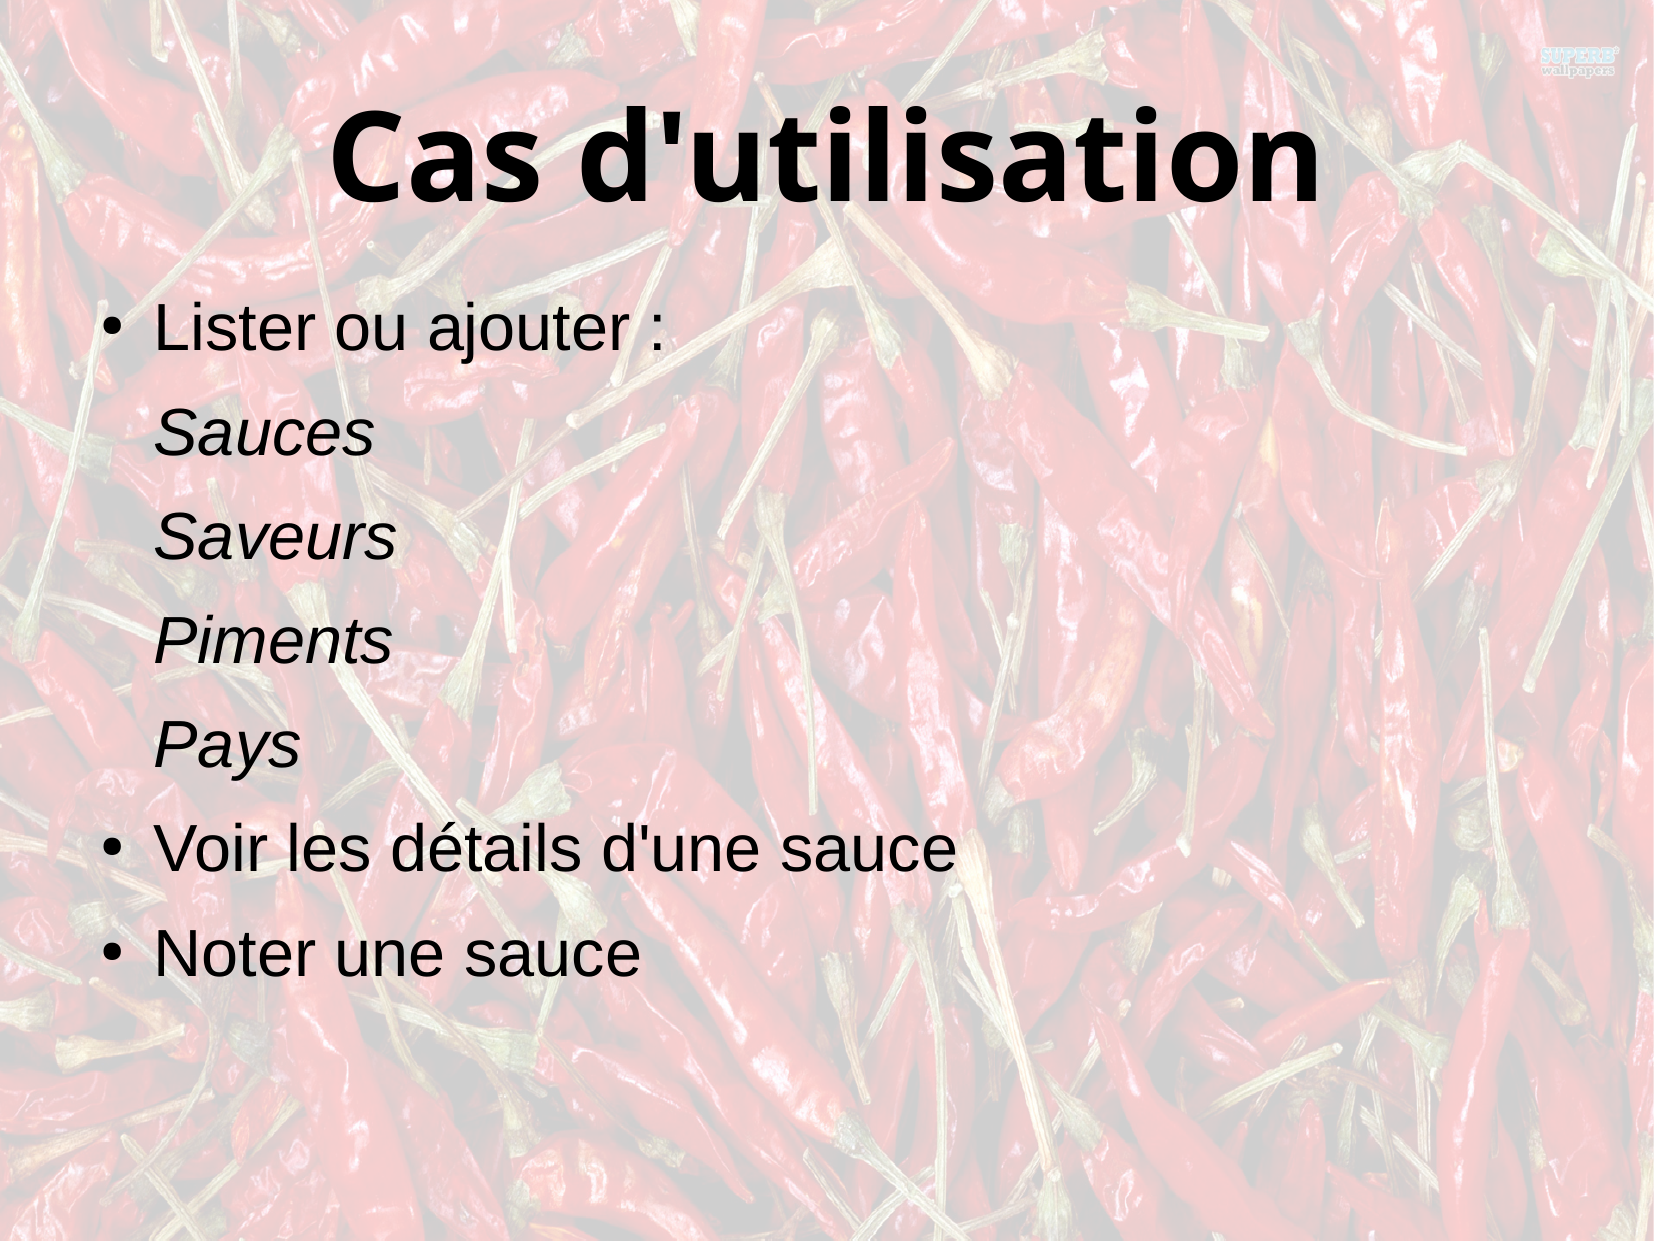

# Cas d'utilisation
Lister ou ajouter :
Sauces
Saveurs
Piments
Pays
Voir les détails d'une sauce
Noter une sauce